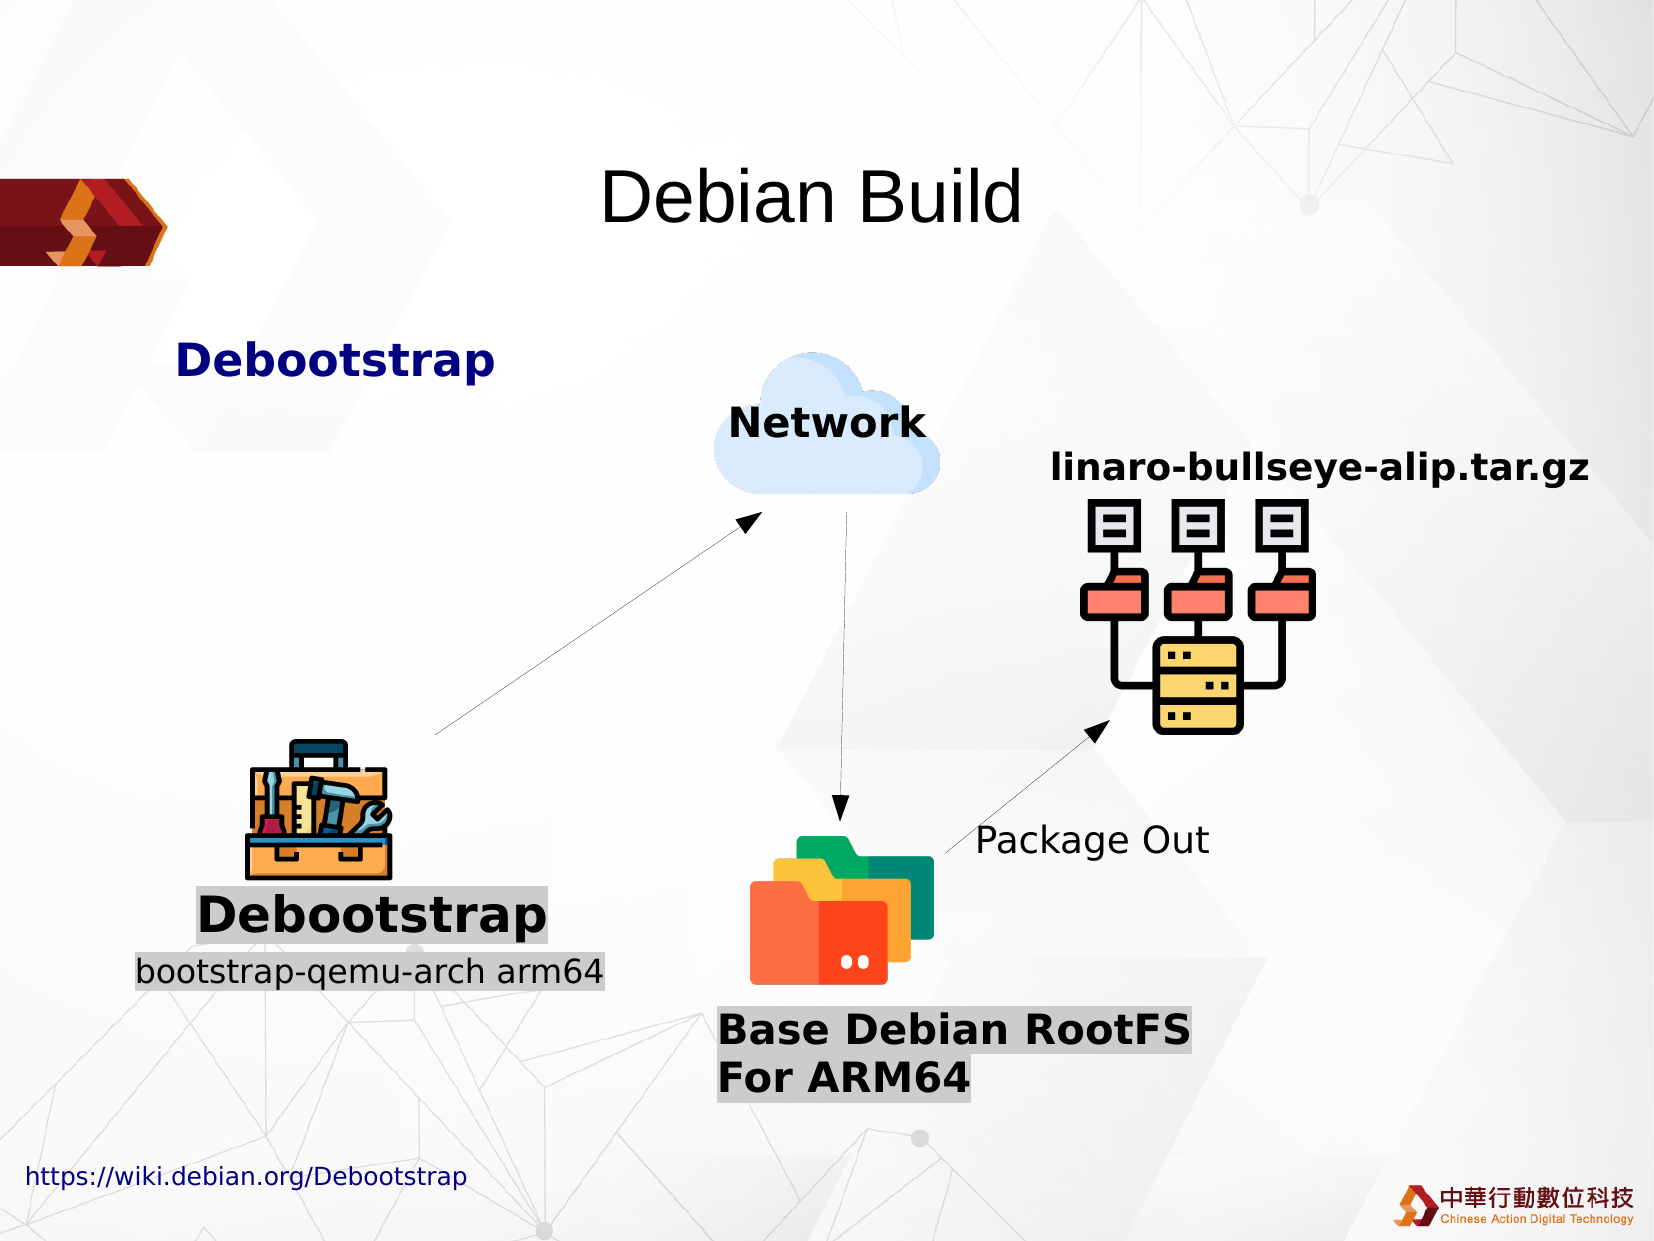

# Debian Build
Network
Debootstrap
linaro-bullseye-alip.tar.gz
Package Out
Debootstrap
bootstrap-qemu-arch arm64
Base Debian RootFS
For ARM64
https://wiki.debian.org/Debootstrap